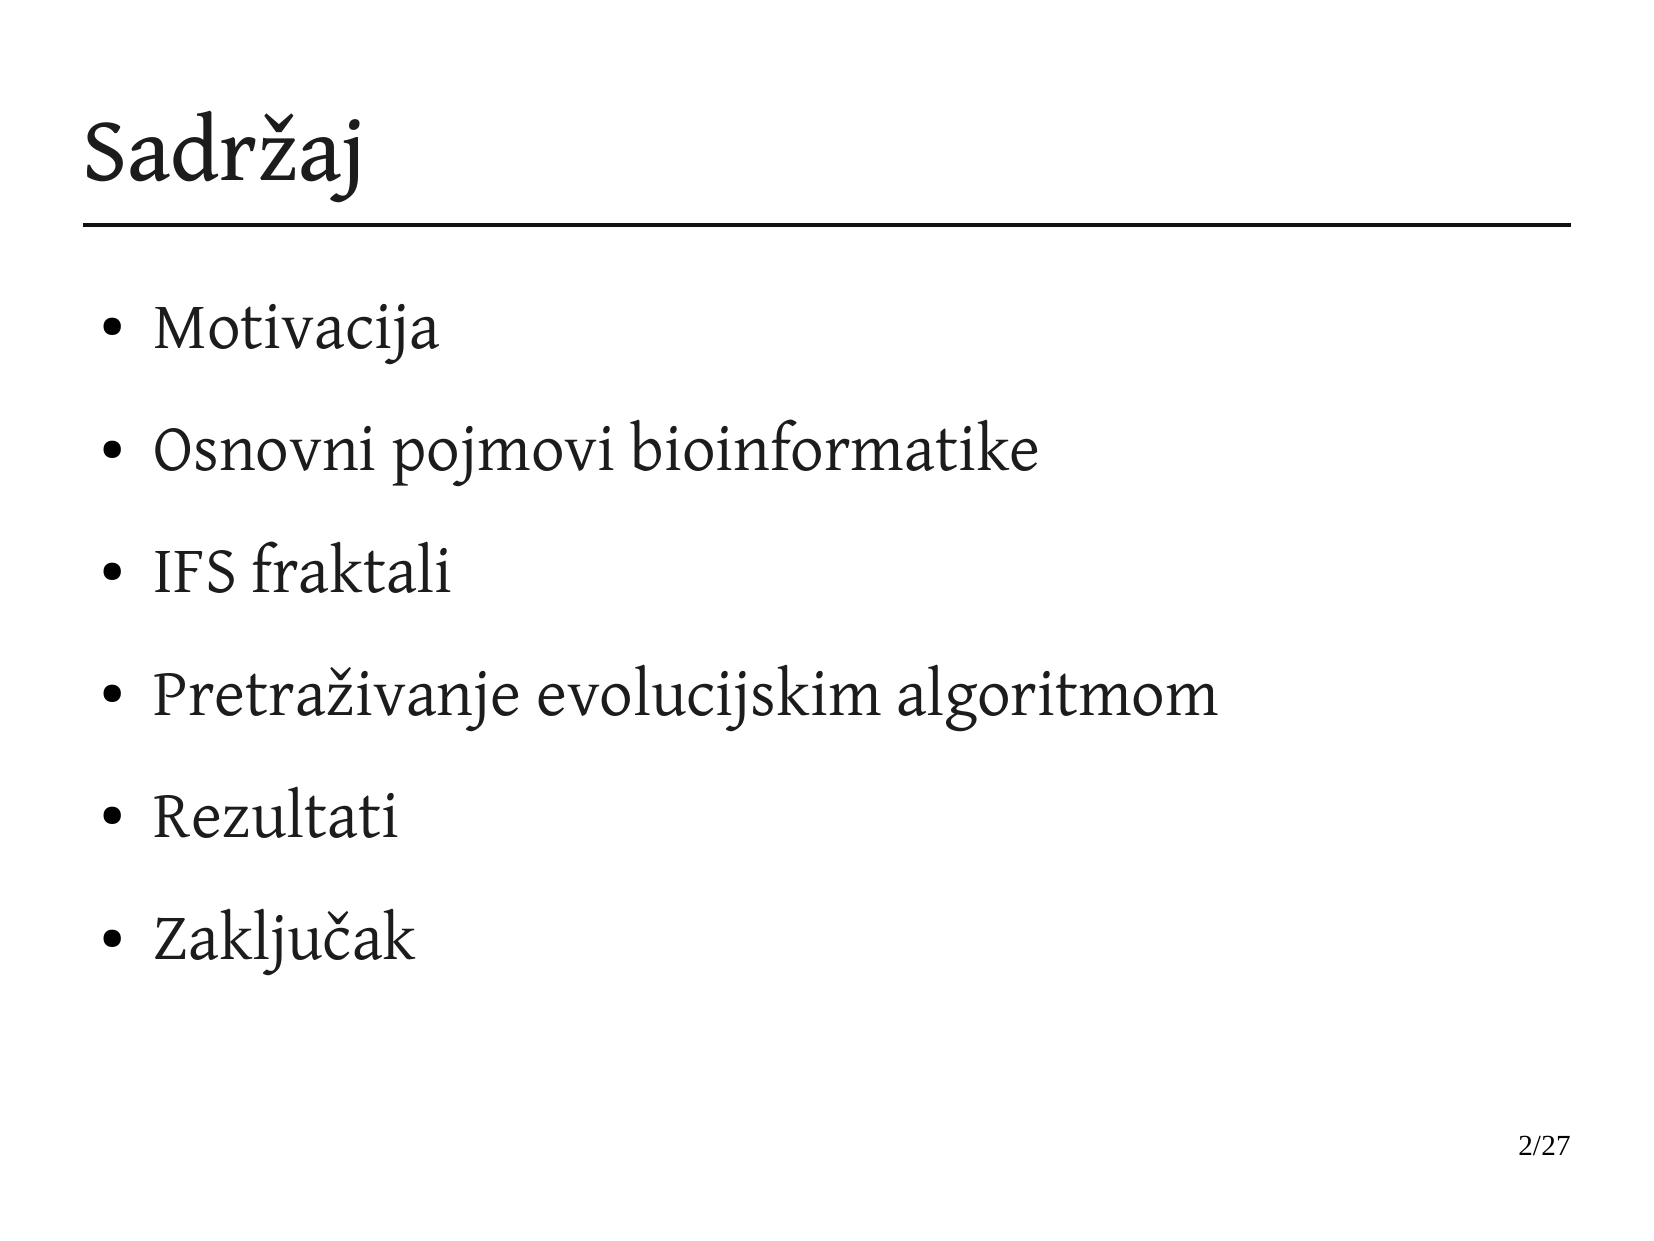

# Sadržaj
Motivacija
Osnovni pojmovi bioinformatike
IFS fraktali
Pretraživanje evolucijskim algoritmom
Rezultati
Zaključak
2